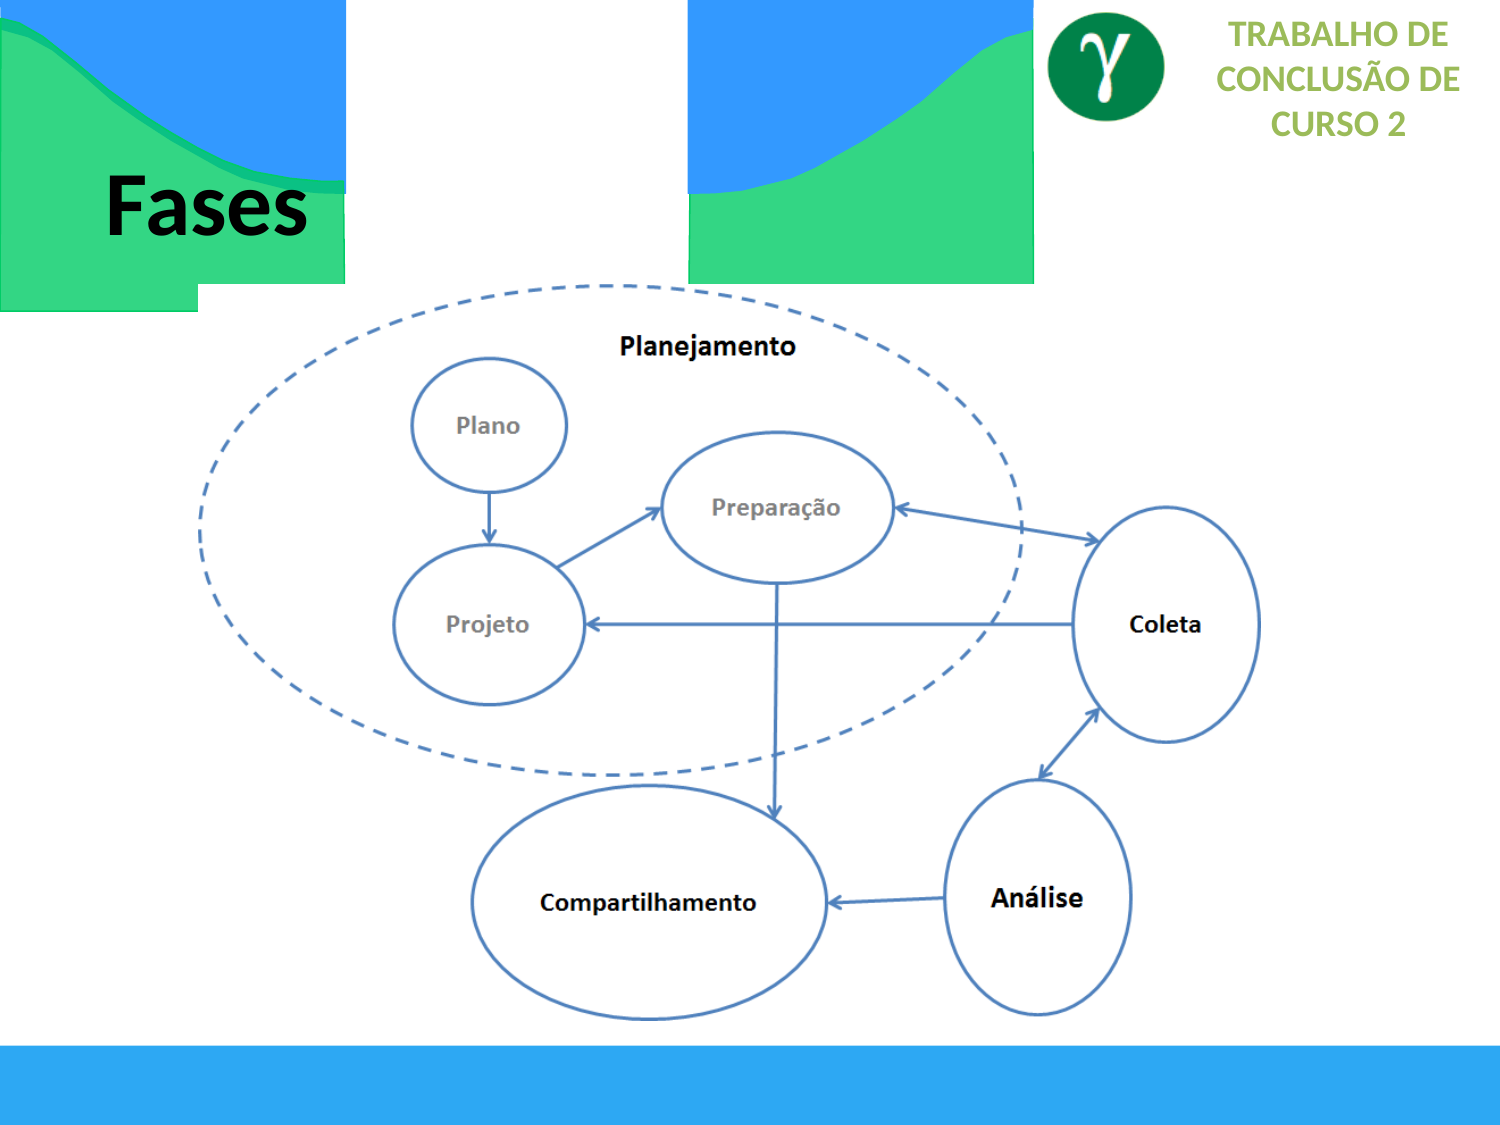

TRABALHO DE CONCLUSÃO DE CURSO 2
Fases